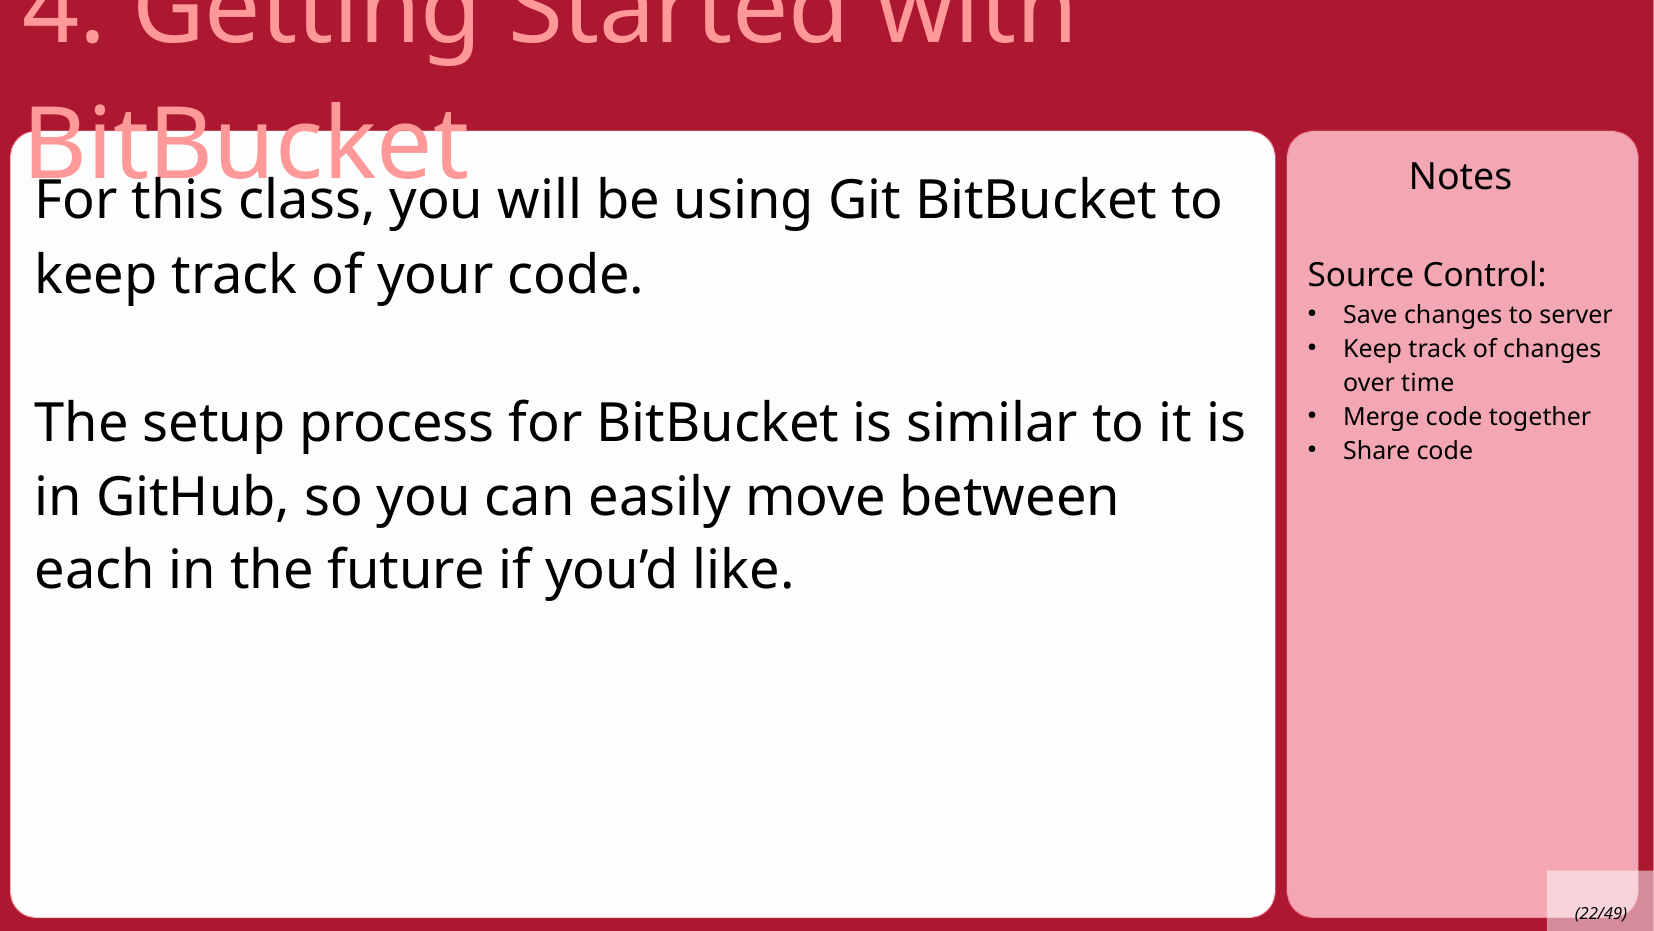

# 4. Getting Started with BitBucket
Notes
Source Control:
Save changes to server
Keep track of changes over time
Merge code together
Share code
For this class, you will be using Git BitBucket to keep track of your code.
The setup process for BitBucket is similar to it is in GitHub, so you can easily move between each in the future if you’d like.